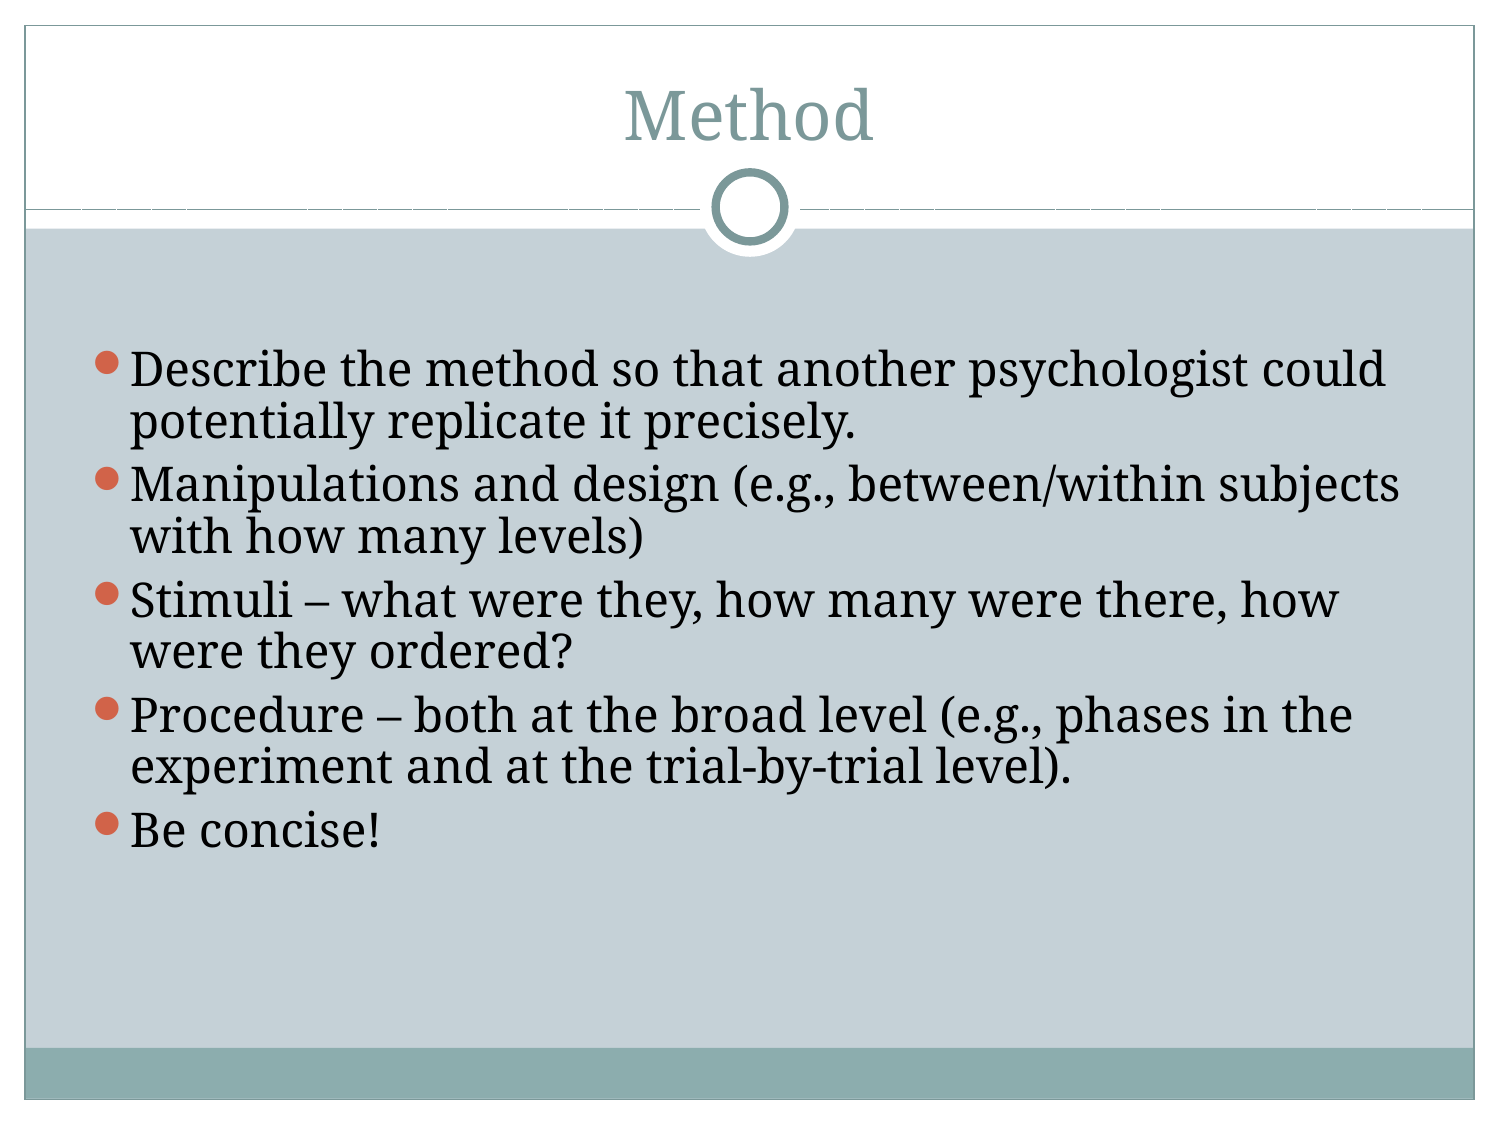

# Method
Describe the method so that another psychologist could potentially replicate it precisely.
Manipulations and design (e.g., between/within subjects with how many levels)
Stimuli – what were they, how many were there, how were they ordered?
Procedure – both at the broad level (e.g., phases in the experiment and at the trial-by-trial level).
Be concise!